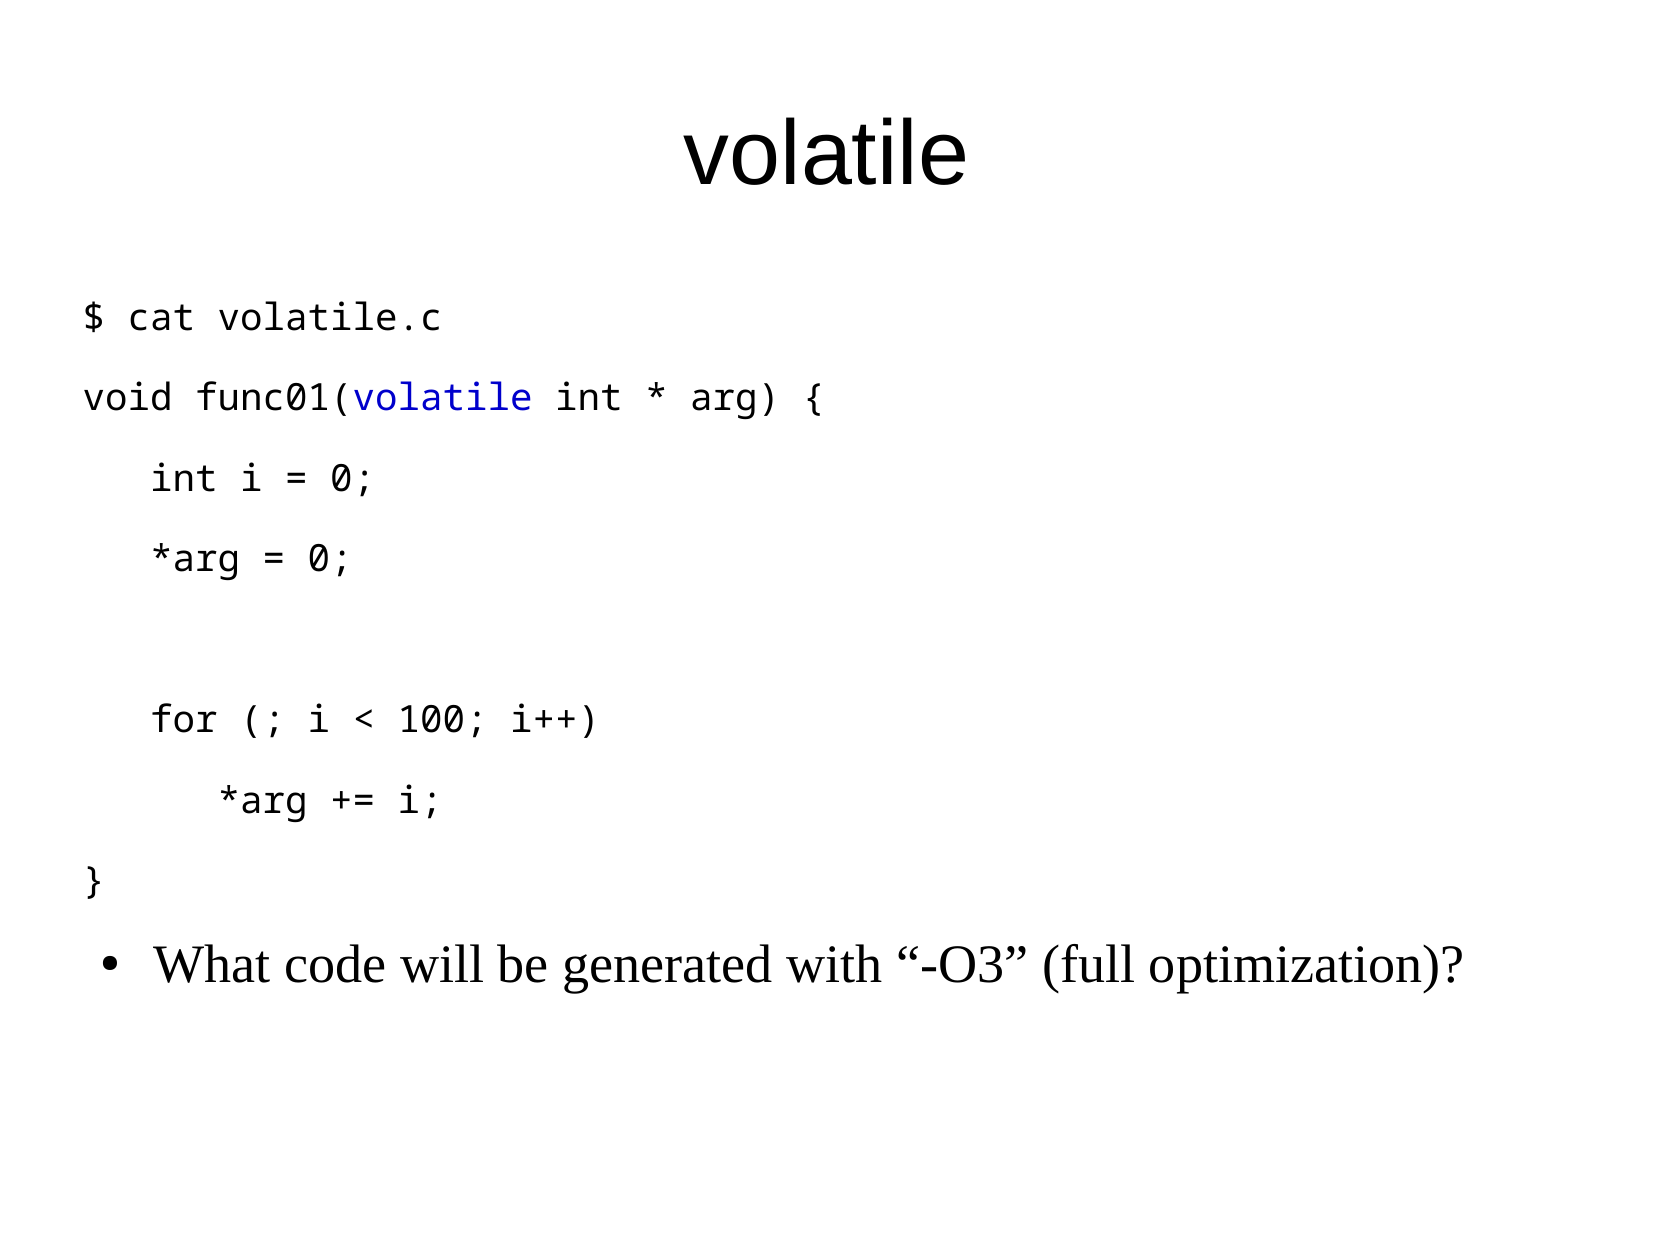

# volatile
$ cat volatile.c
void func01(volatile int * arg) {
 int i = 0;
 *arg = 0;
 for (; i < 100; i++)
 *arg += i;
}
What code will be generated with “-O3” (full optimization)?